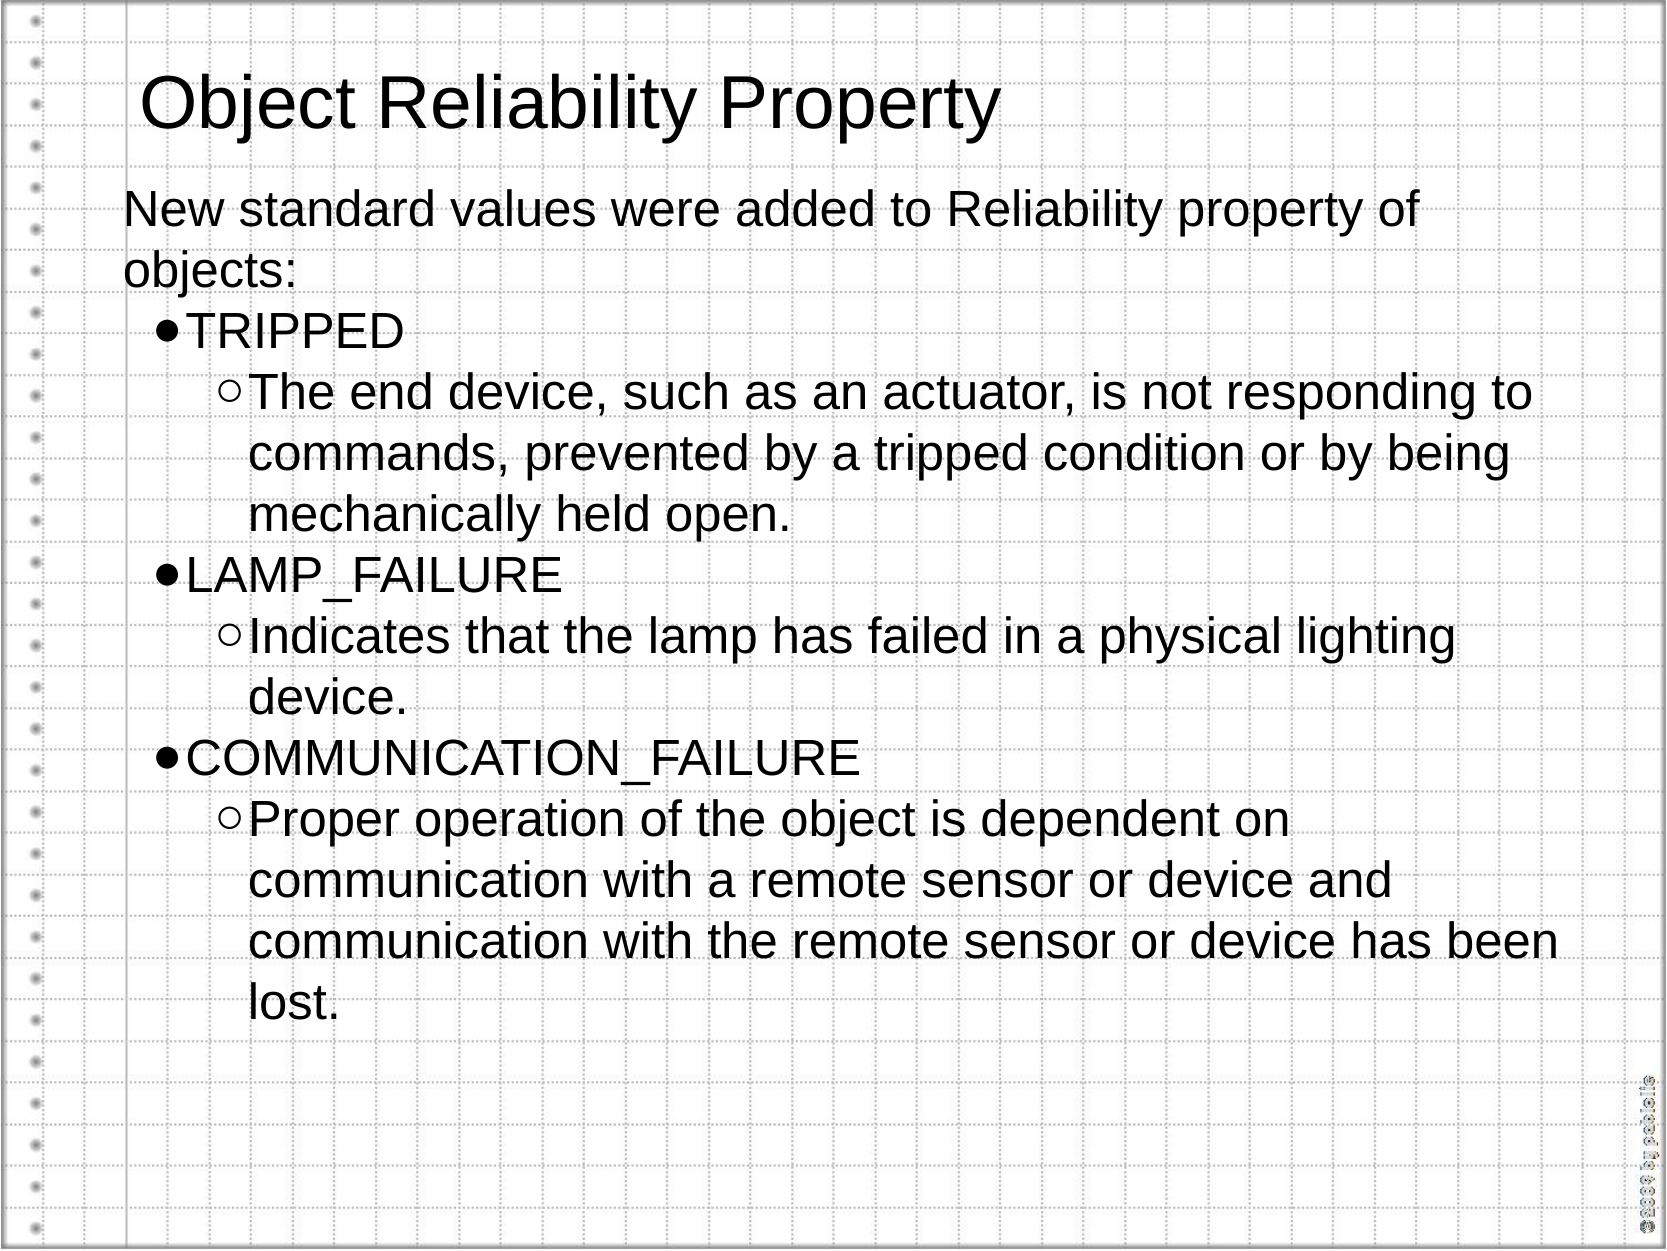

# Object Reliability Property
New standard values were added to Reliability property of objects:
TRIPPED
The end device, such as an actuator, is not responding to commands, prevented by a tripped condition or by being mechanically held open.
LAMP_FAILURE
Indicates that the lamp has failed in a physical lighting device.
COMMUNICATION_FAILURE
Proper operation of the object is dependent on communication with a remote sensor or device and communication with the remote sensor or device has been lost.